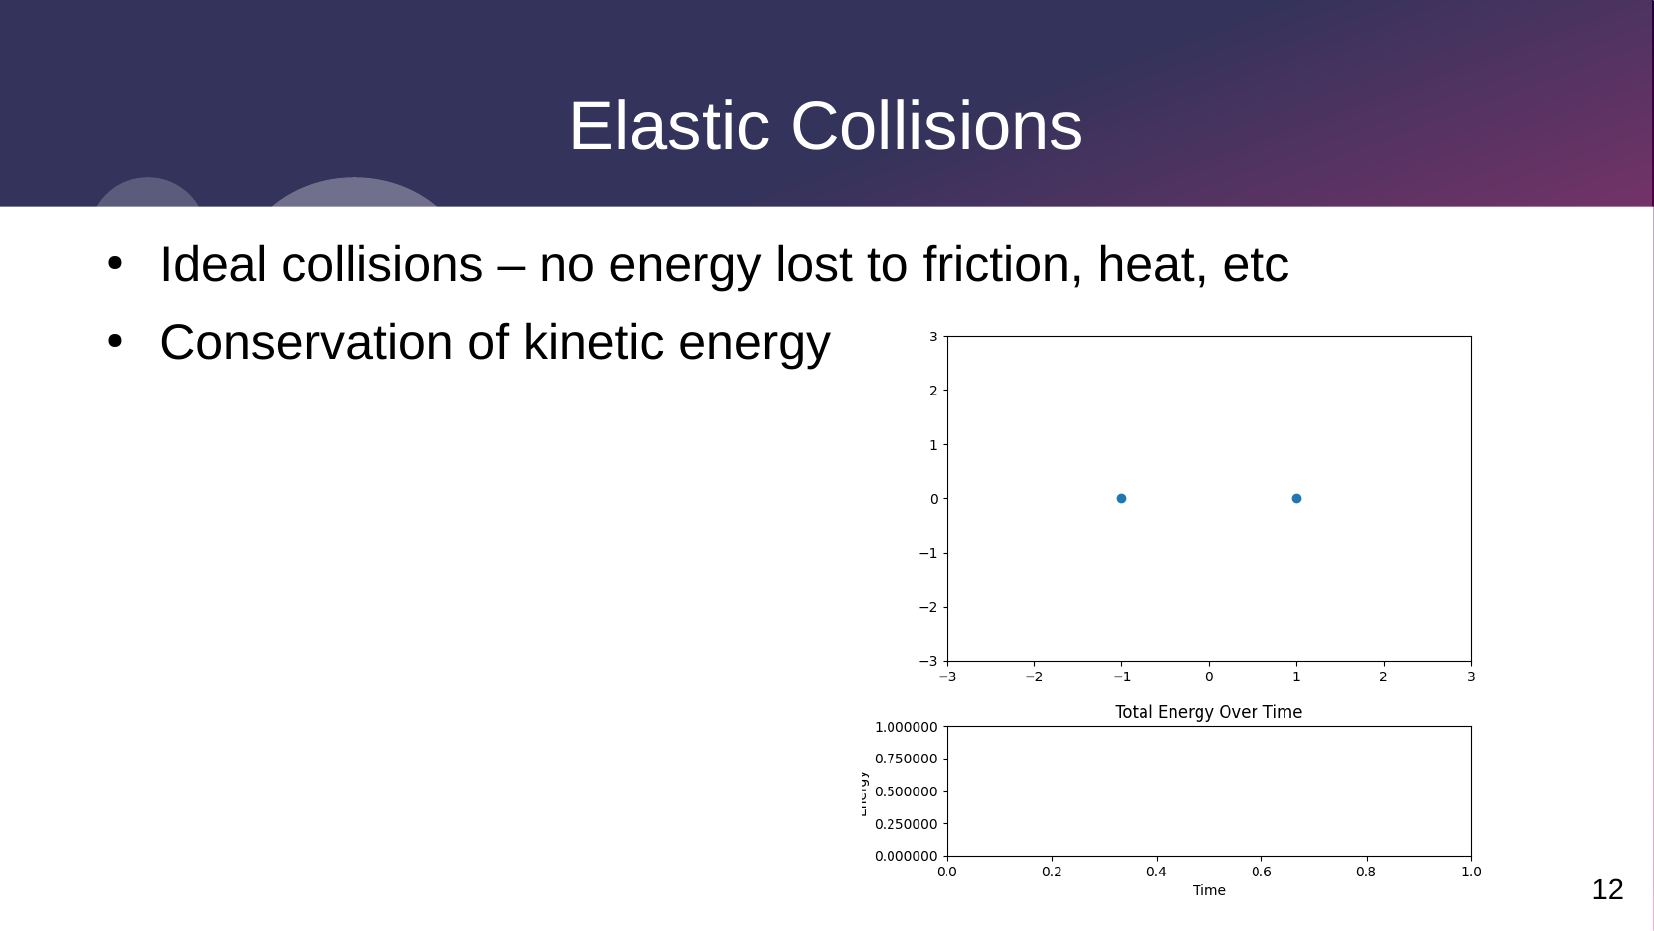

# Elastic Collisions
Ideal collisions – no energy lost to friction, heat, etc
Conservation of kinetic energy